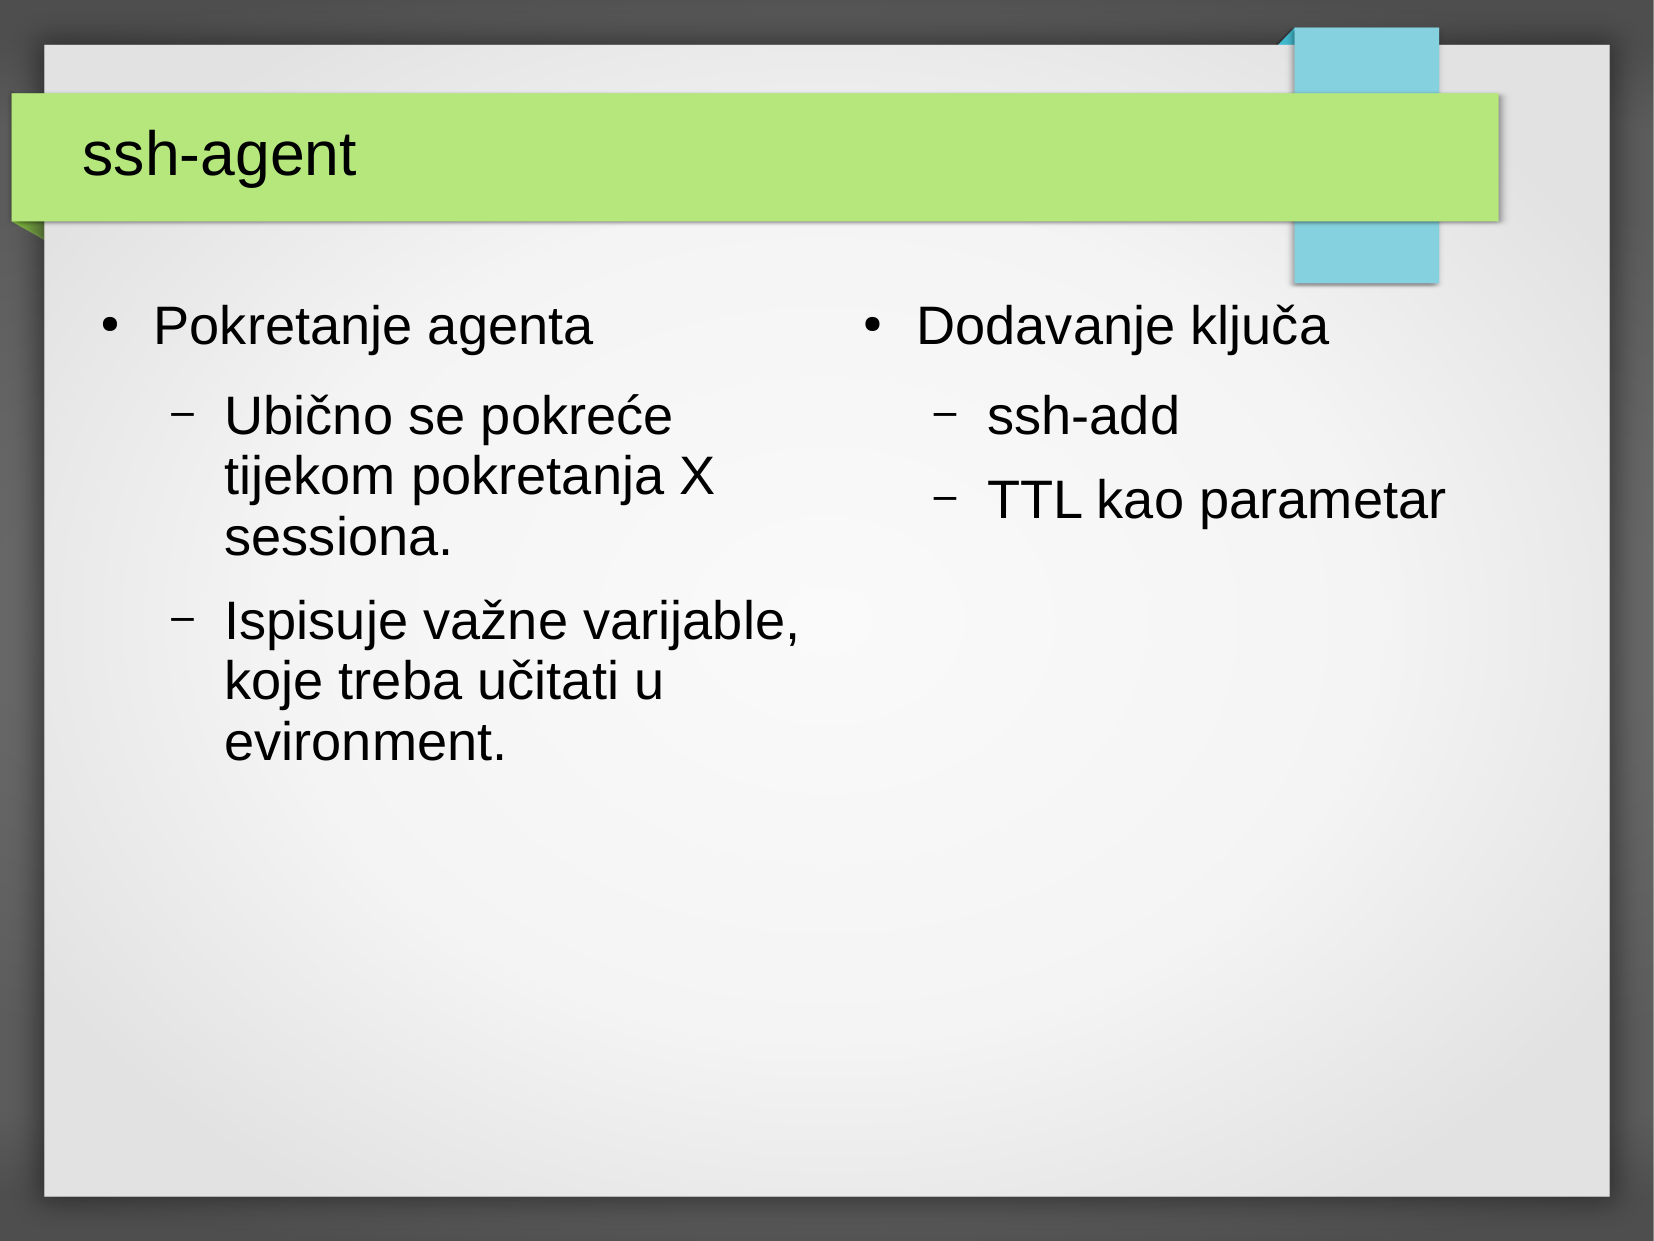

# ssh-agent
Pokretanje agenta
Ubično se pokreće tijekom pokretanja X sessiona.
Ispisuje važne varijable, koje treba učitati u evironment.
Dodavanje ključa
ssh-add
TTL kao parametar